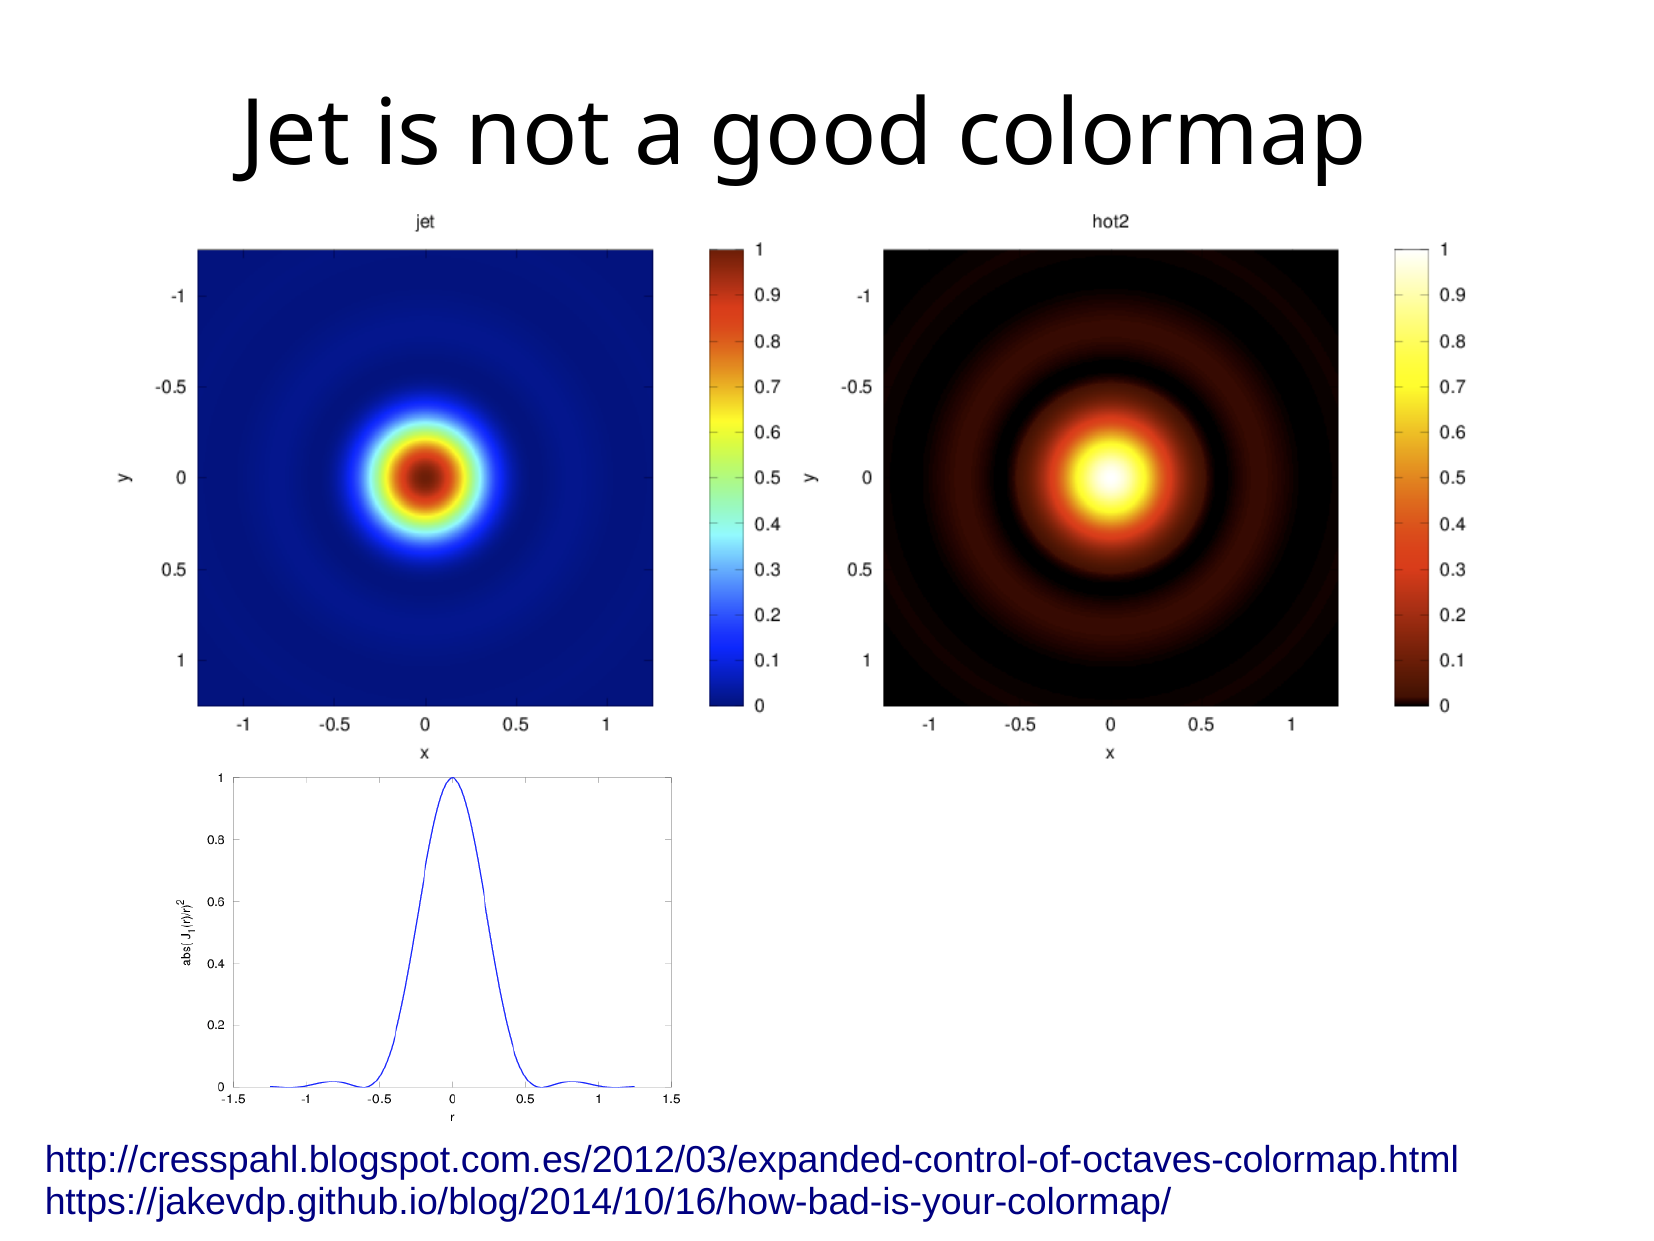

# Jet is not a good colormap
http://cresspahl.blogspot.com.es/2012/03/expanded-control-of-octaves-colormap.html
https://jakevdp.github.io/blog/2014/10/16/how-bad-is-your-colormap/